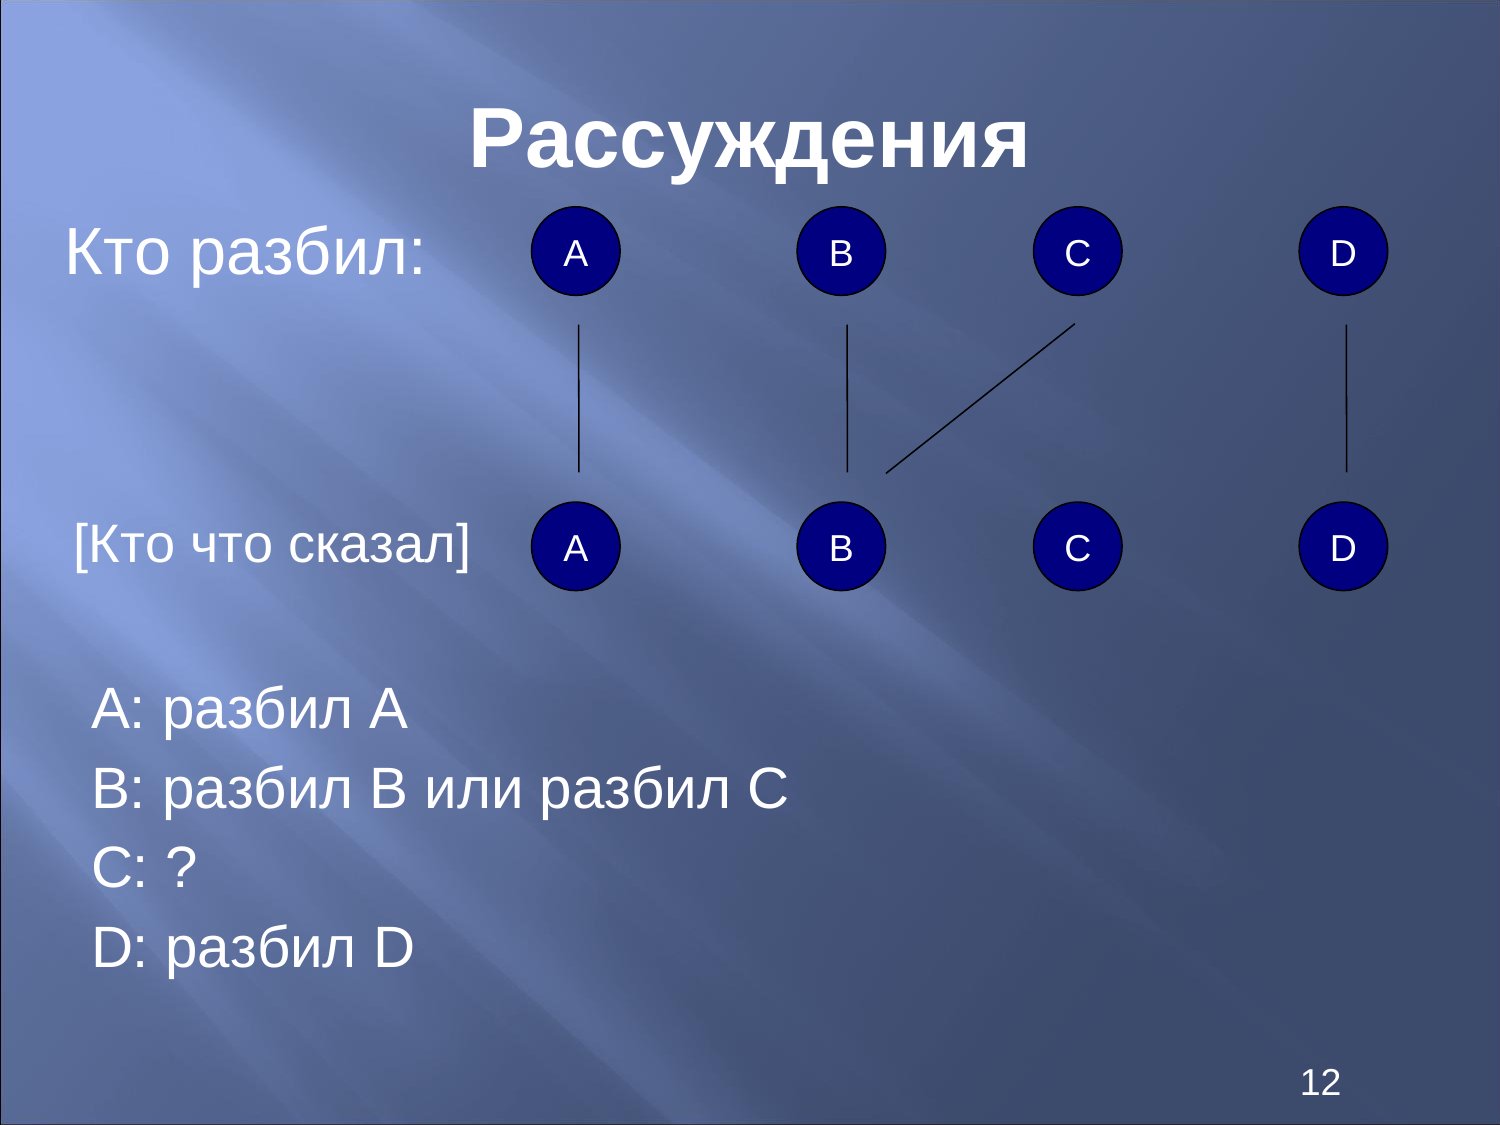

# Рассуждения
Кто разбил:
А
B
C
D
A
B
C
D
[Кто что сказал]
A: разбил A
B: разбил B или разбил С
C: ?
D: разбил D
12